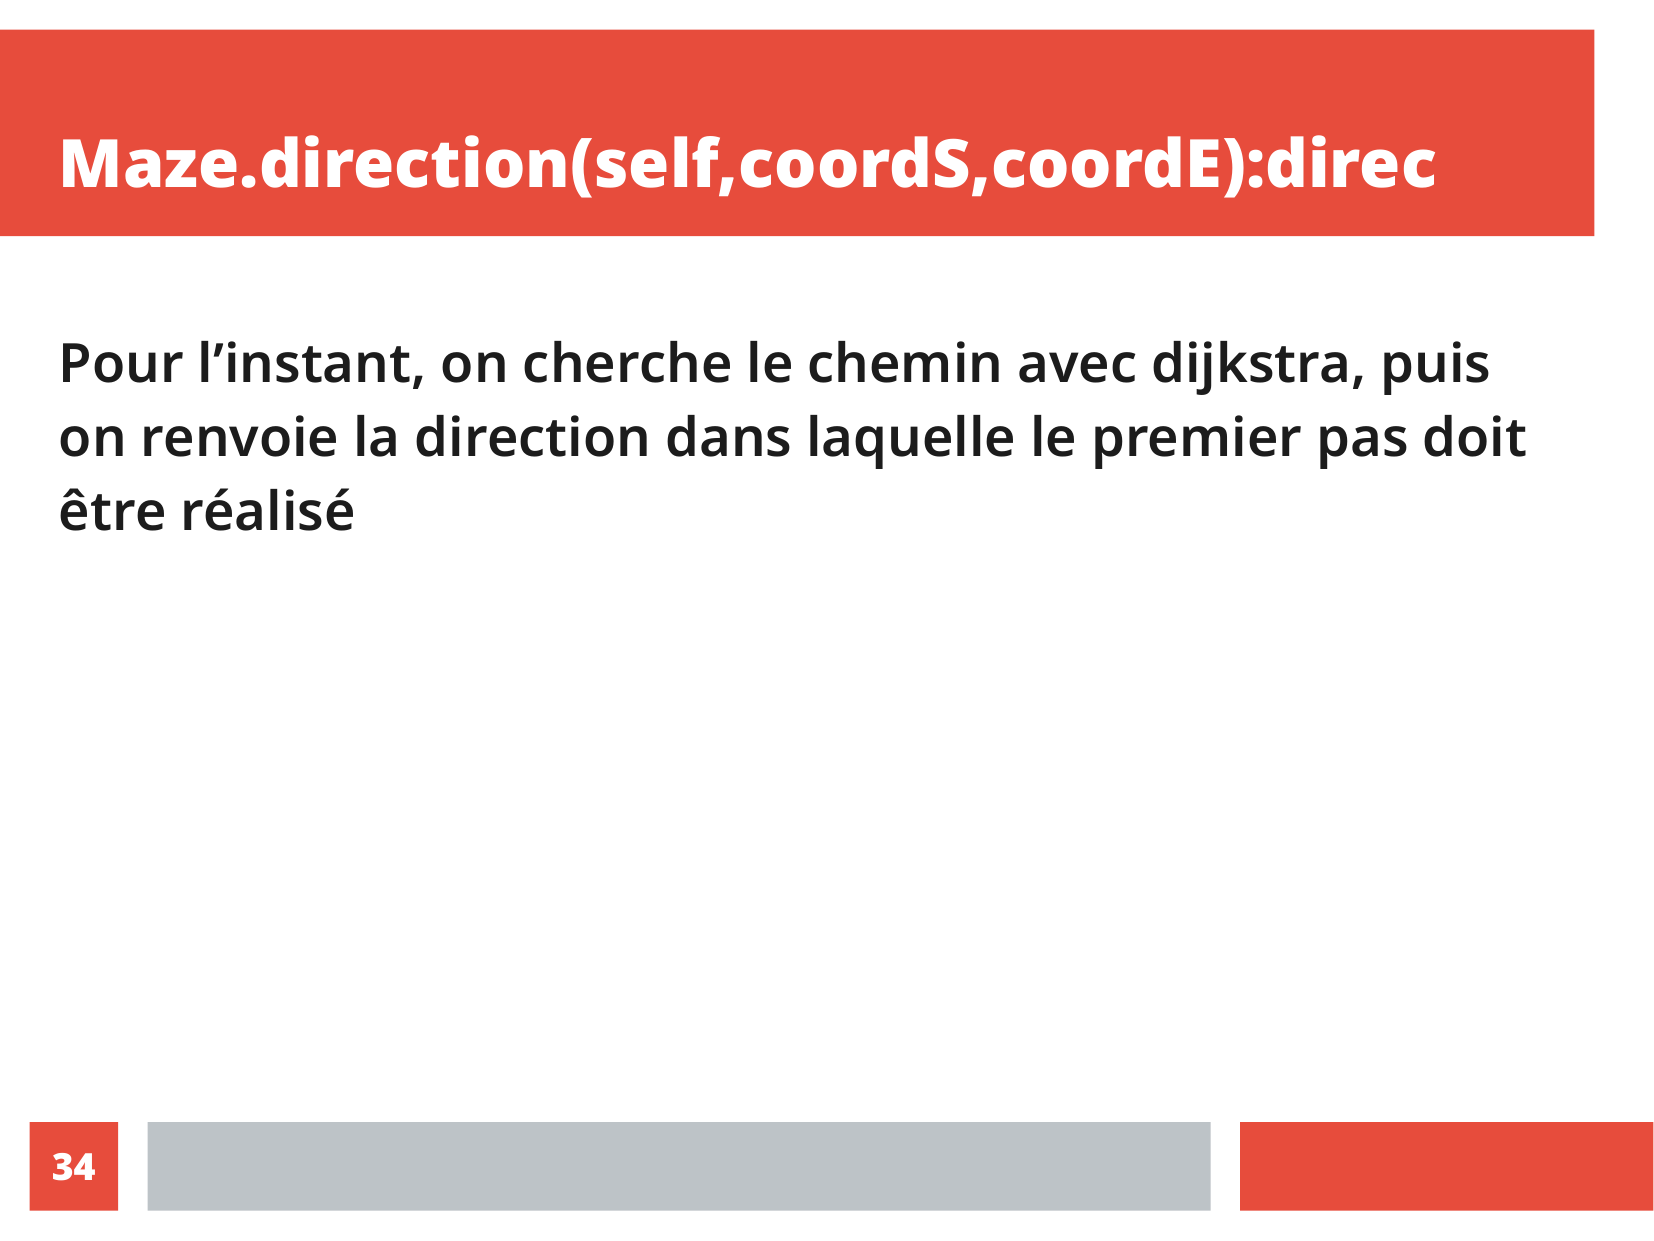

# Maze.direction(self,coordS,coordE):direc
Pour l’instant, on cherche le chemin avec dijkstra, puis on renvoie la direction dans laquelle le premier pas doit être réalisé
34